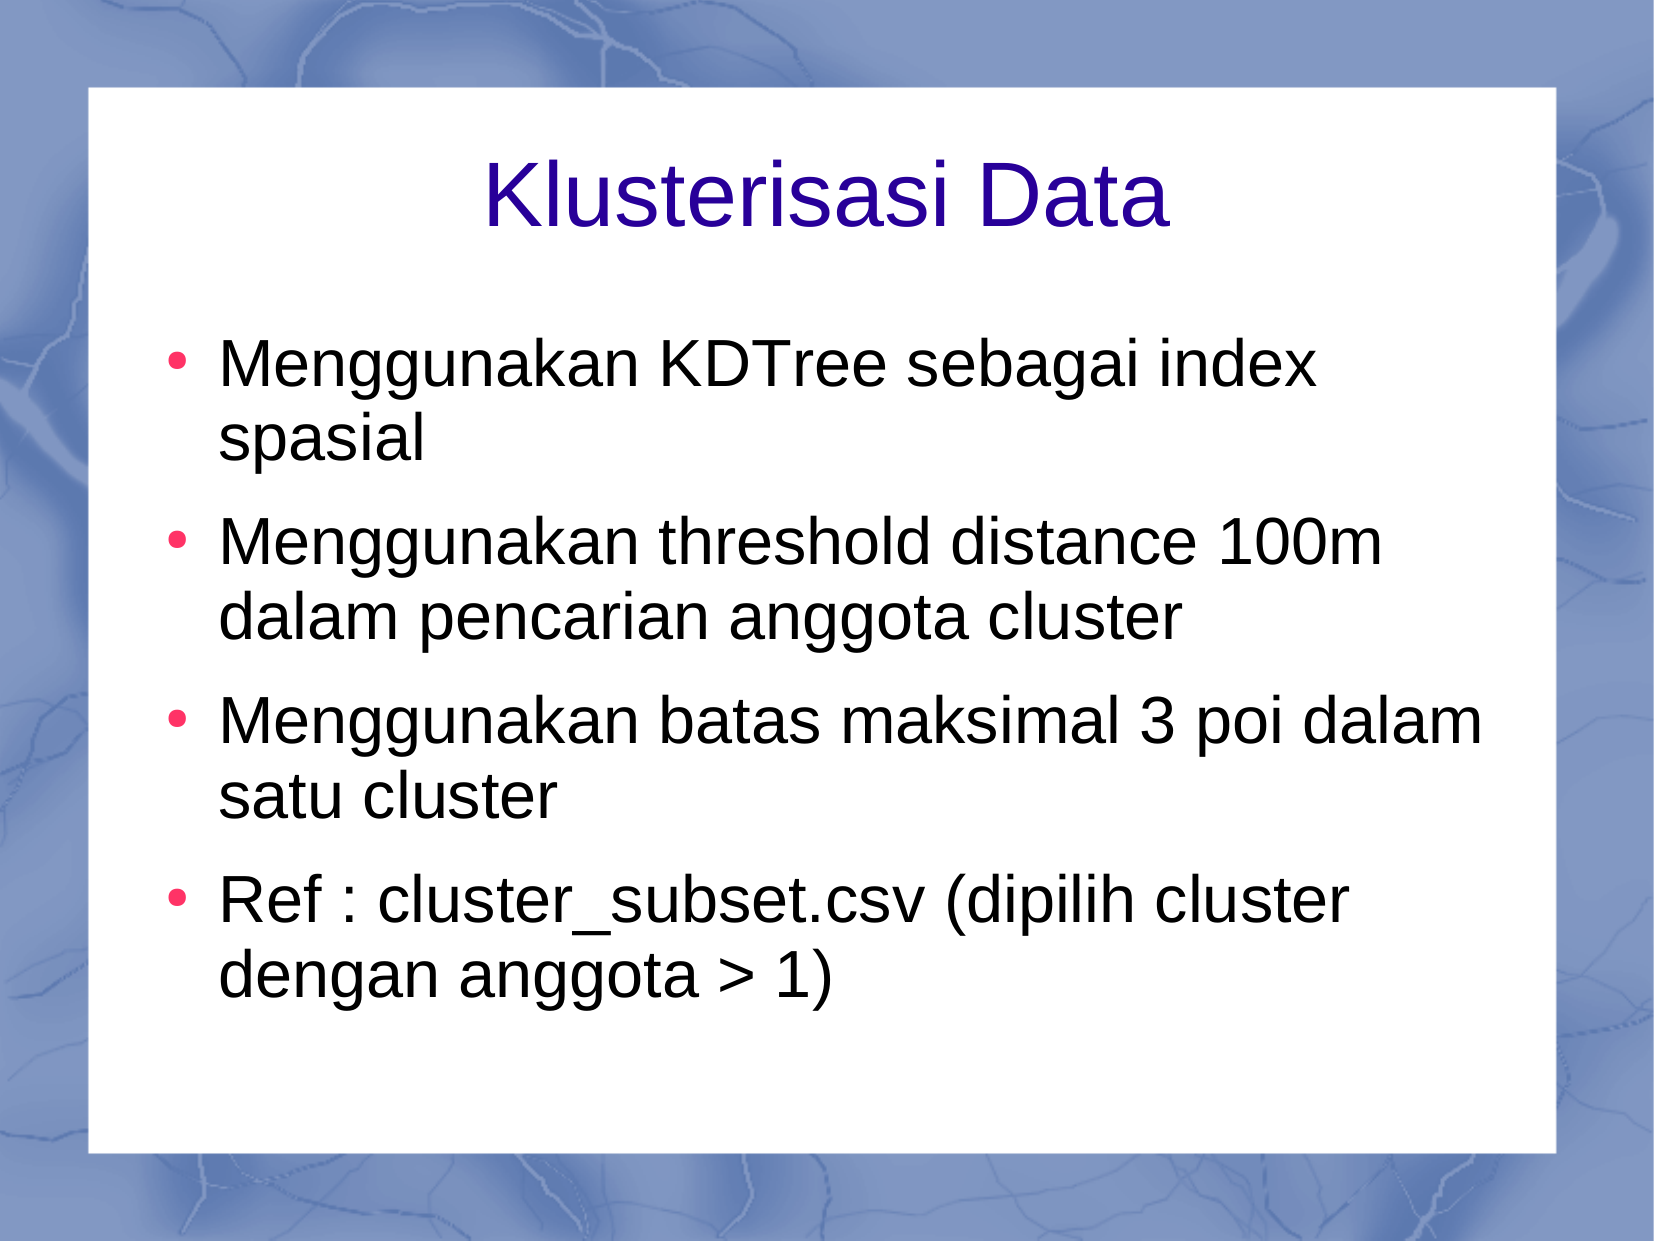

# Klusterisasi Data
Menggunakan KDTree sebagai index spasial
Menggunakan threshold distance 100m dalam pencarian anggota cluster
Menggunakan batas maksimal 3 poi dalam satu cluster
Ref : cluster_subset.csv (dipilih cluster dengan anggota > 1)